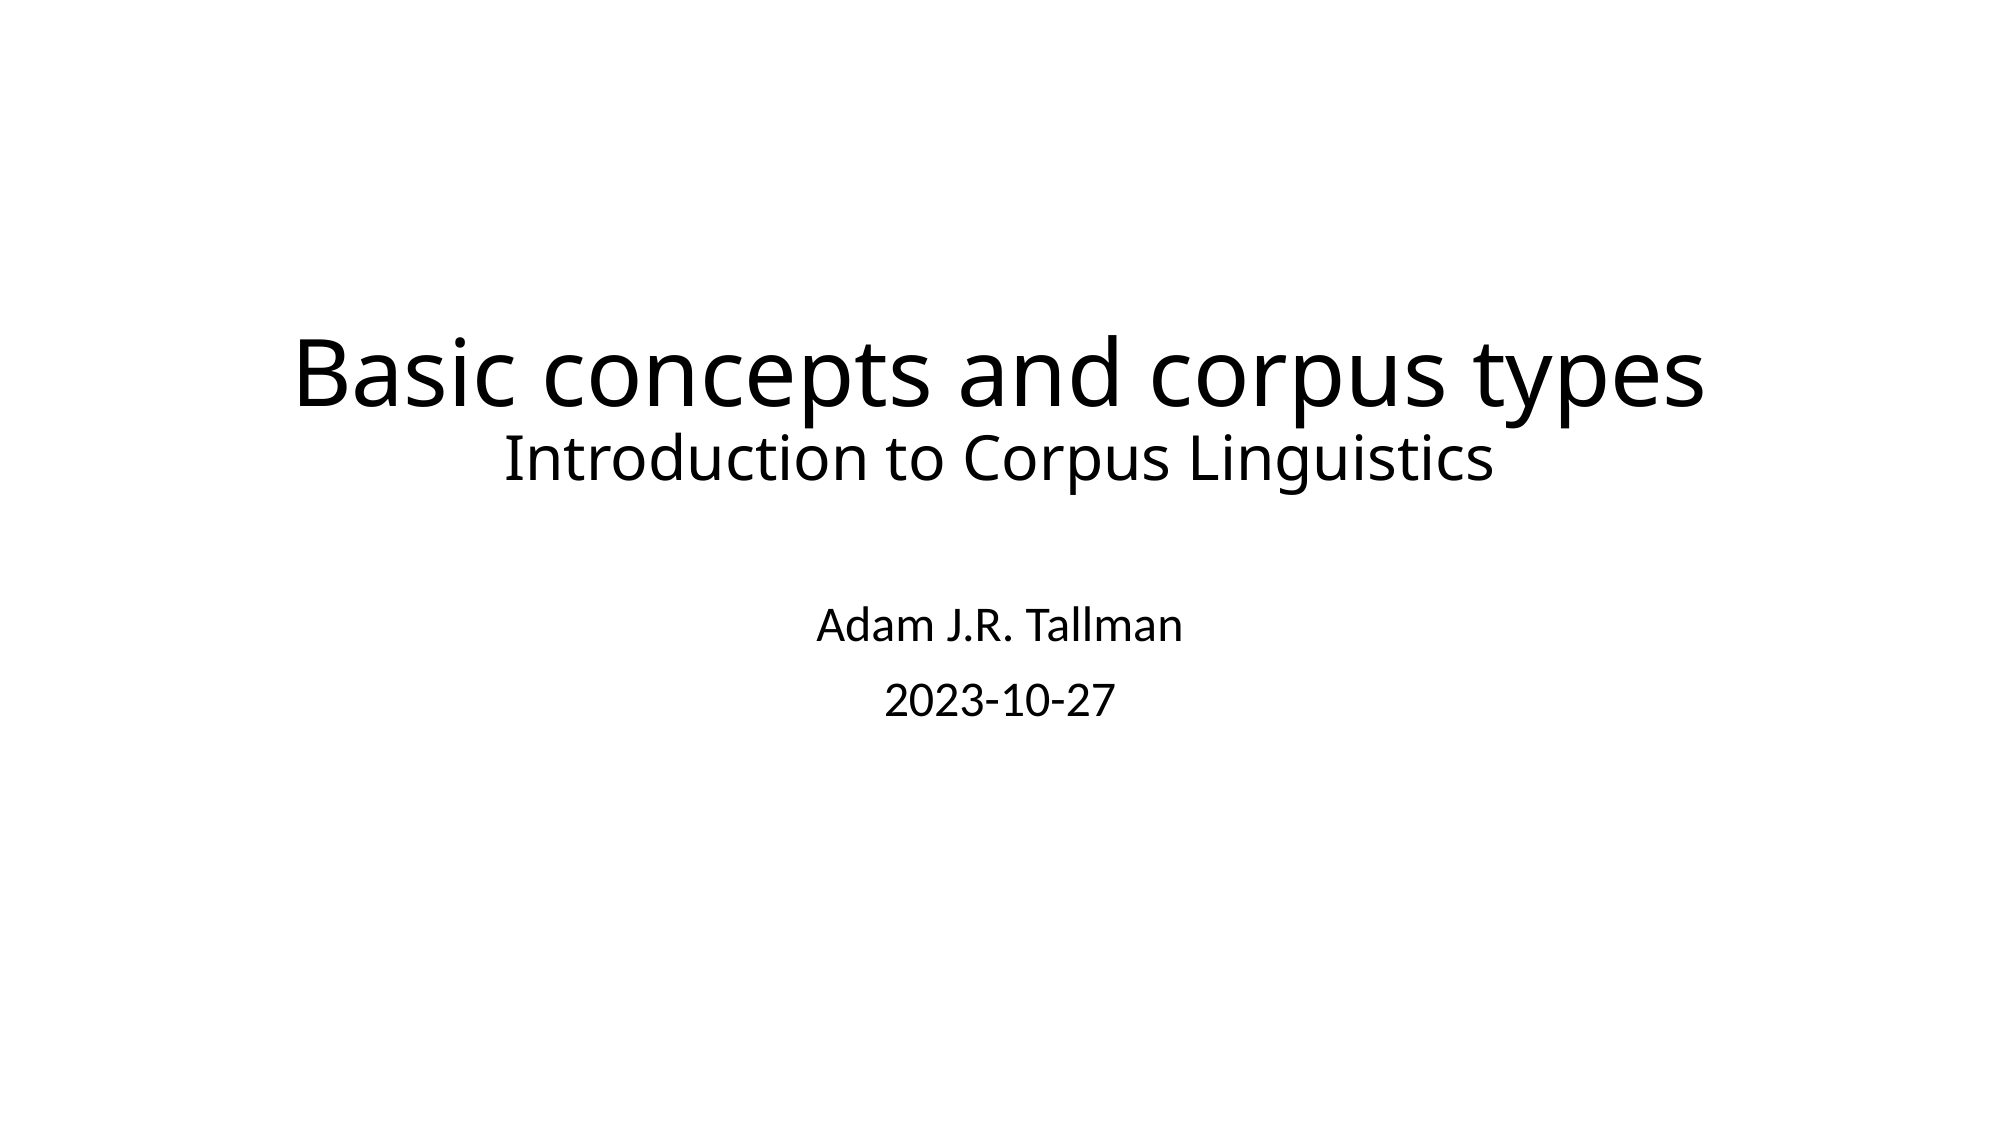

# Basic concepts and corpus types Introduction to Corpus Linguistics
Adam J.R. Tallman
2023-10-27